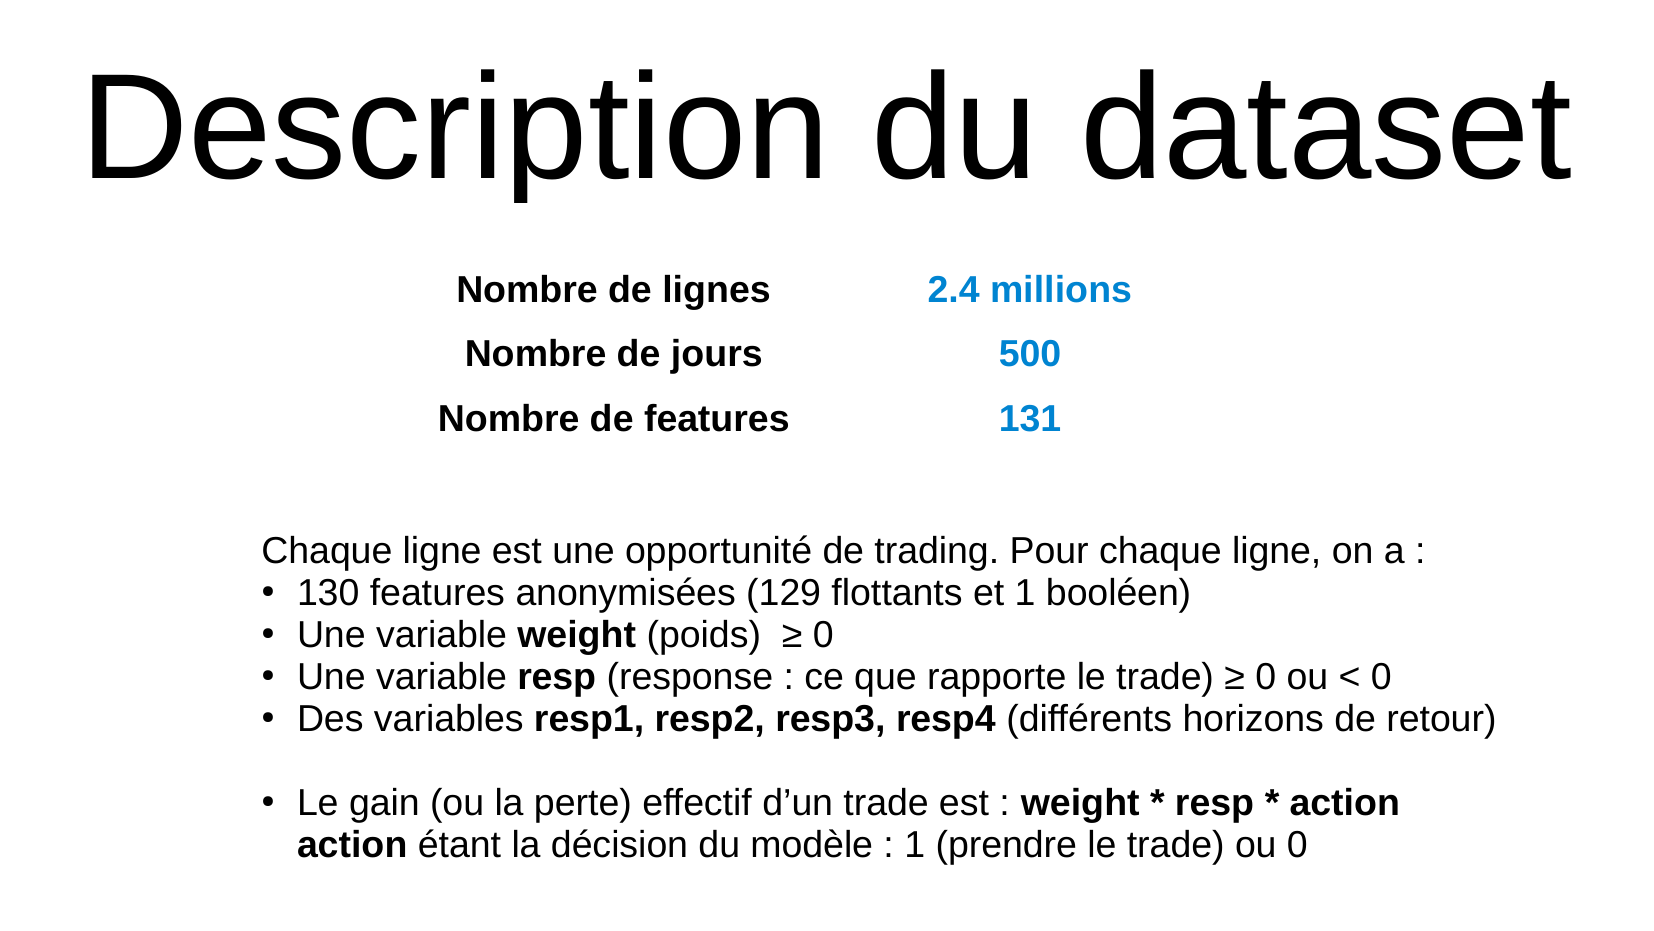

Description du dataset
| | |
| --- | --- |
| Nombre de lignes | 2.4 millions |
| Nombre de jours | 500 |
| Nombre de features | 131 |
Chaque ligne est une opportunité de trading. Pour chaque ligne, on a :
130 features anonymisées (129 flottants et 1 booléen)
Une variable weight (poids) ≥ 0
Une variable resp (response : ce que rapporte le trade) ≥ 0 ou < 0
Des variables resp1, resp2, resp3, resp4 (différents horizons de retour)
Le gain (ou la perte) effectif d’un trade est : weight * resp * action
action étant la décision du modèle : 1 (prendre le trade) ou 0